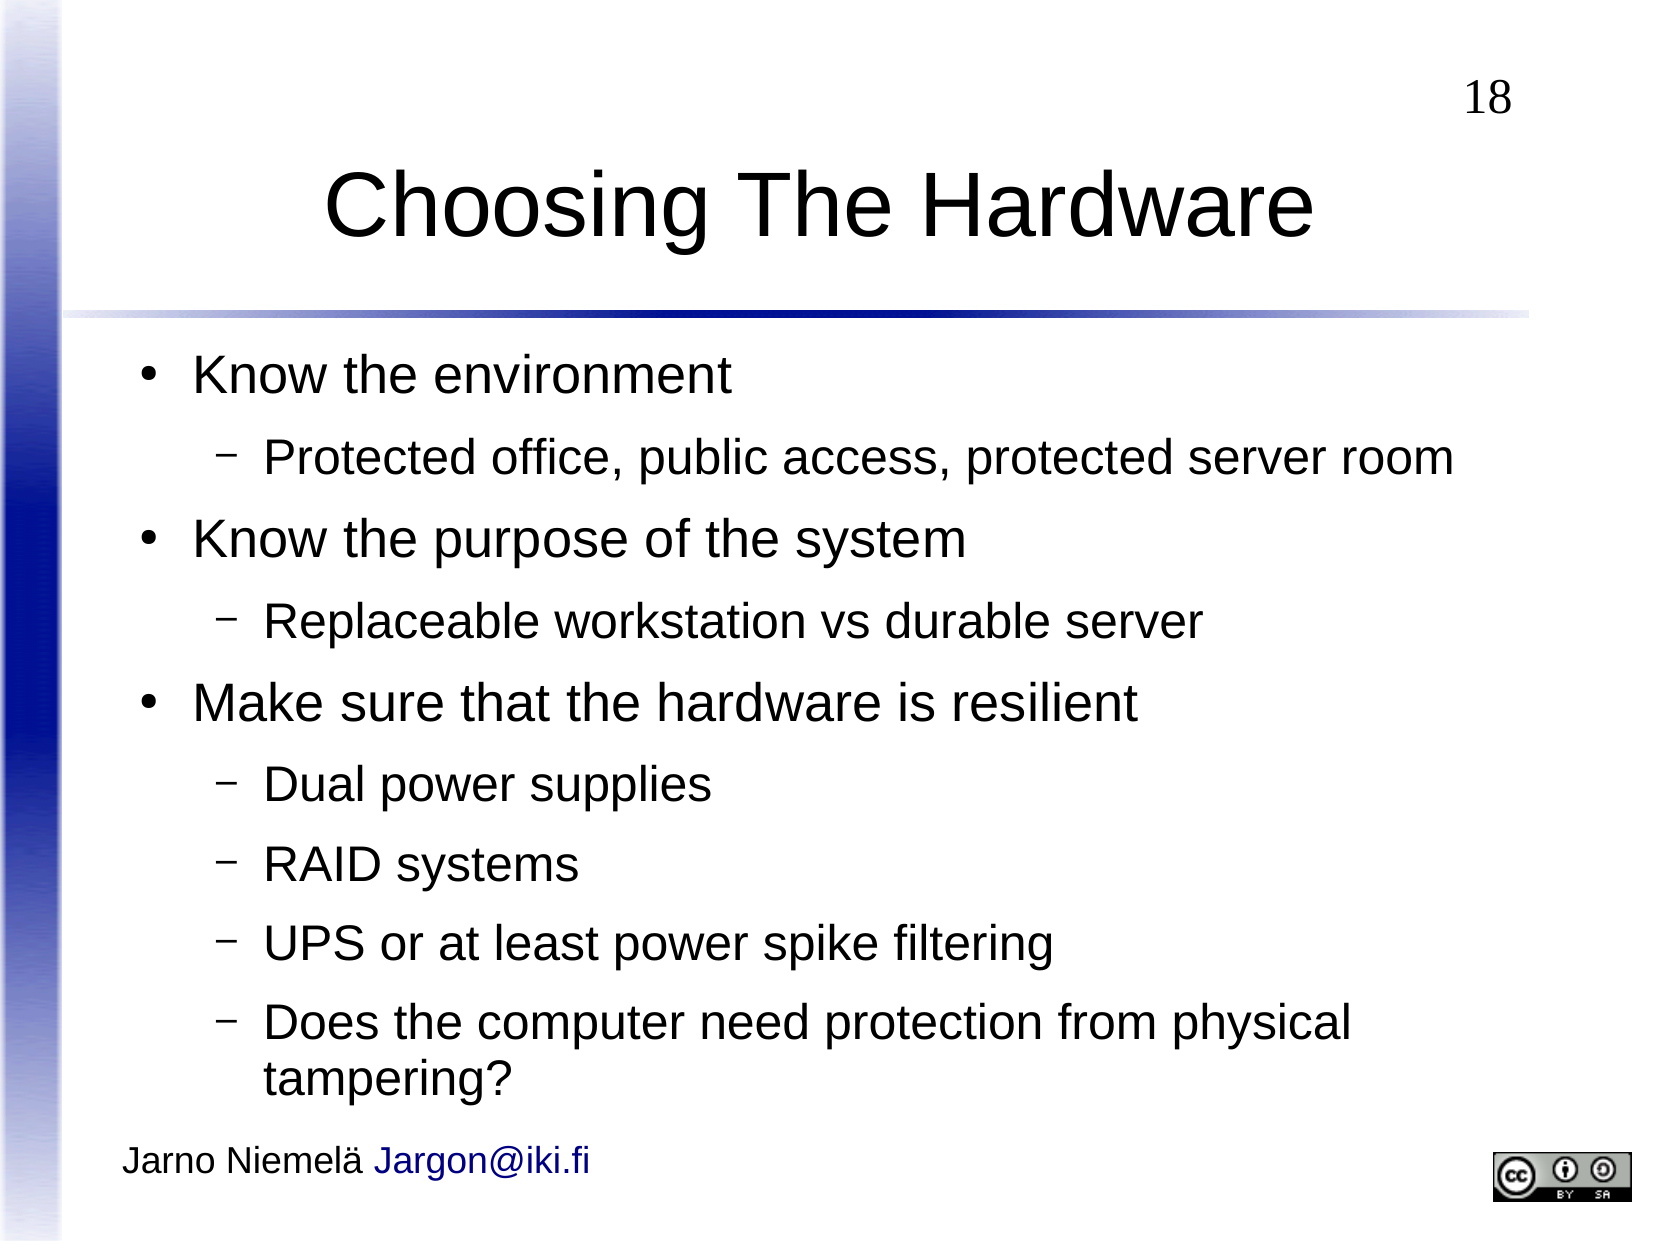

# Choosing The Hardware
Know the environment
Protected office, public access, protected server room
Know the purpose of the system
Replaceable workstation vs durable server
Make sure that the hardware is resilient
Dual power supplies
RAID systems
UPS or at least power spike filtering
Does the computer need protection from physical tampering?